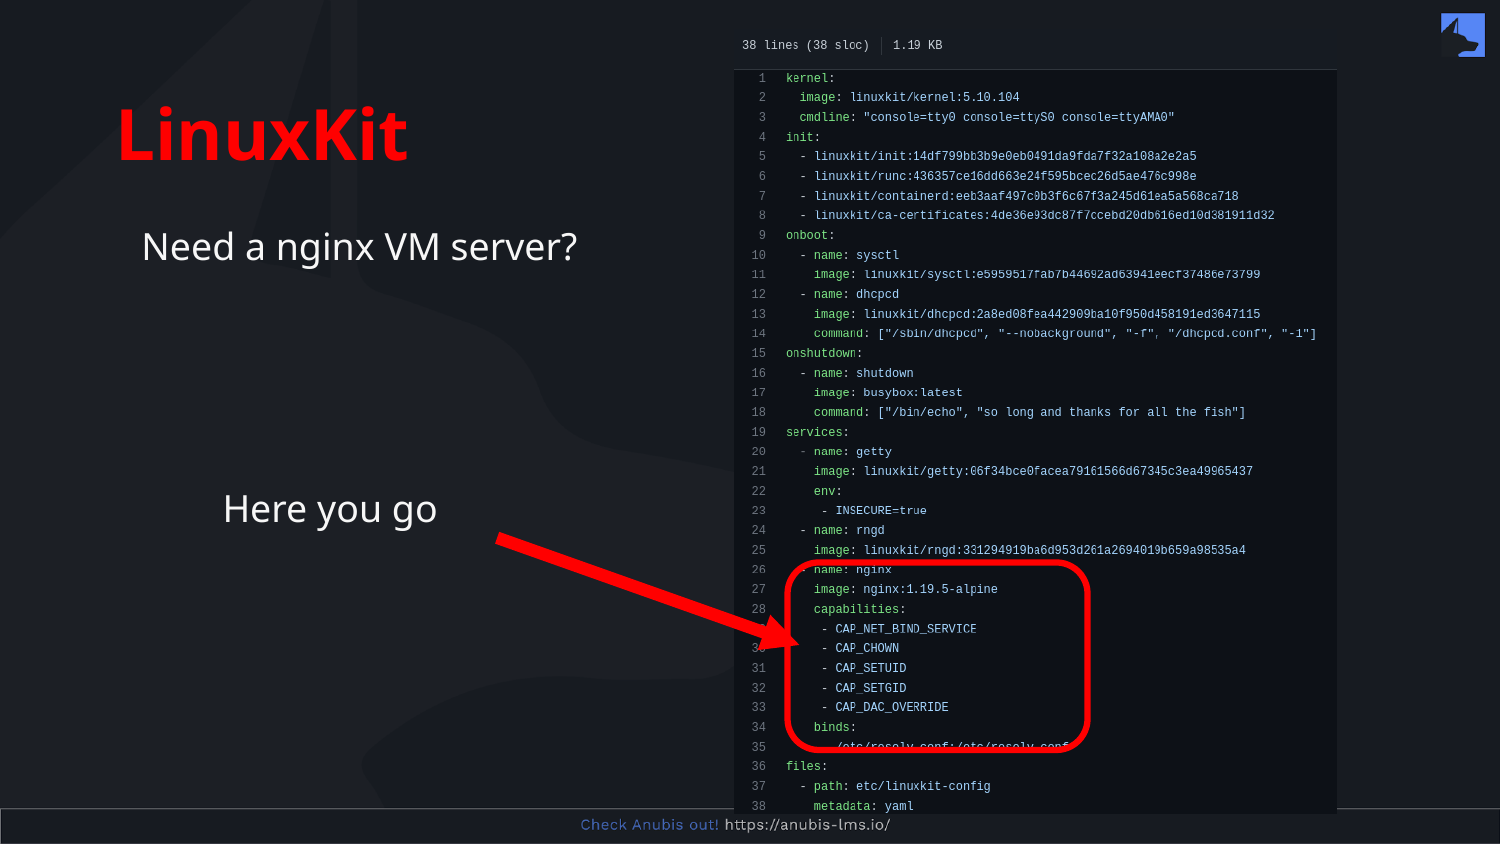

# LinuxKit
Need a nginx VM server?
Here you go